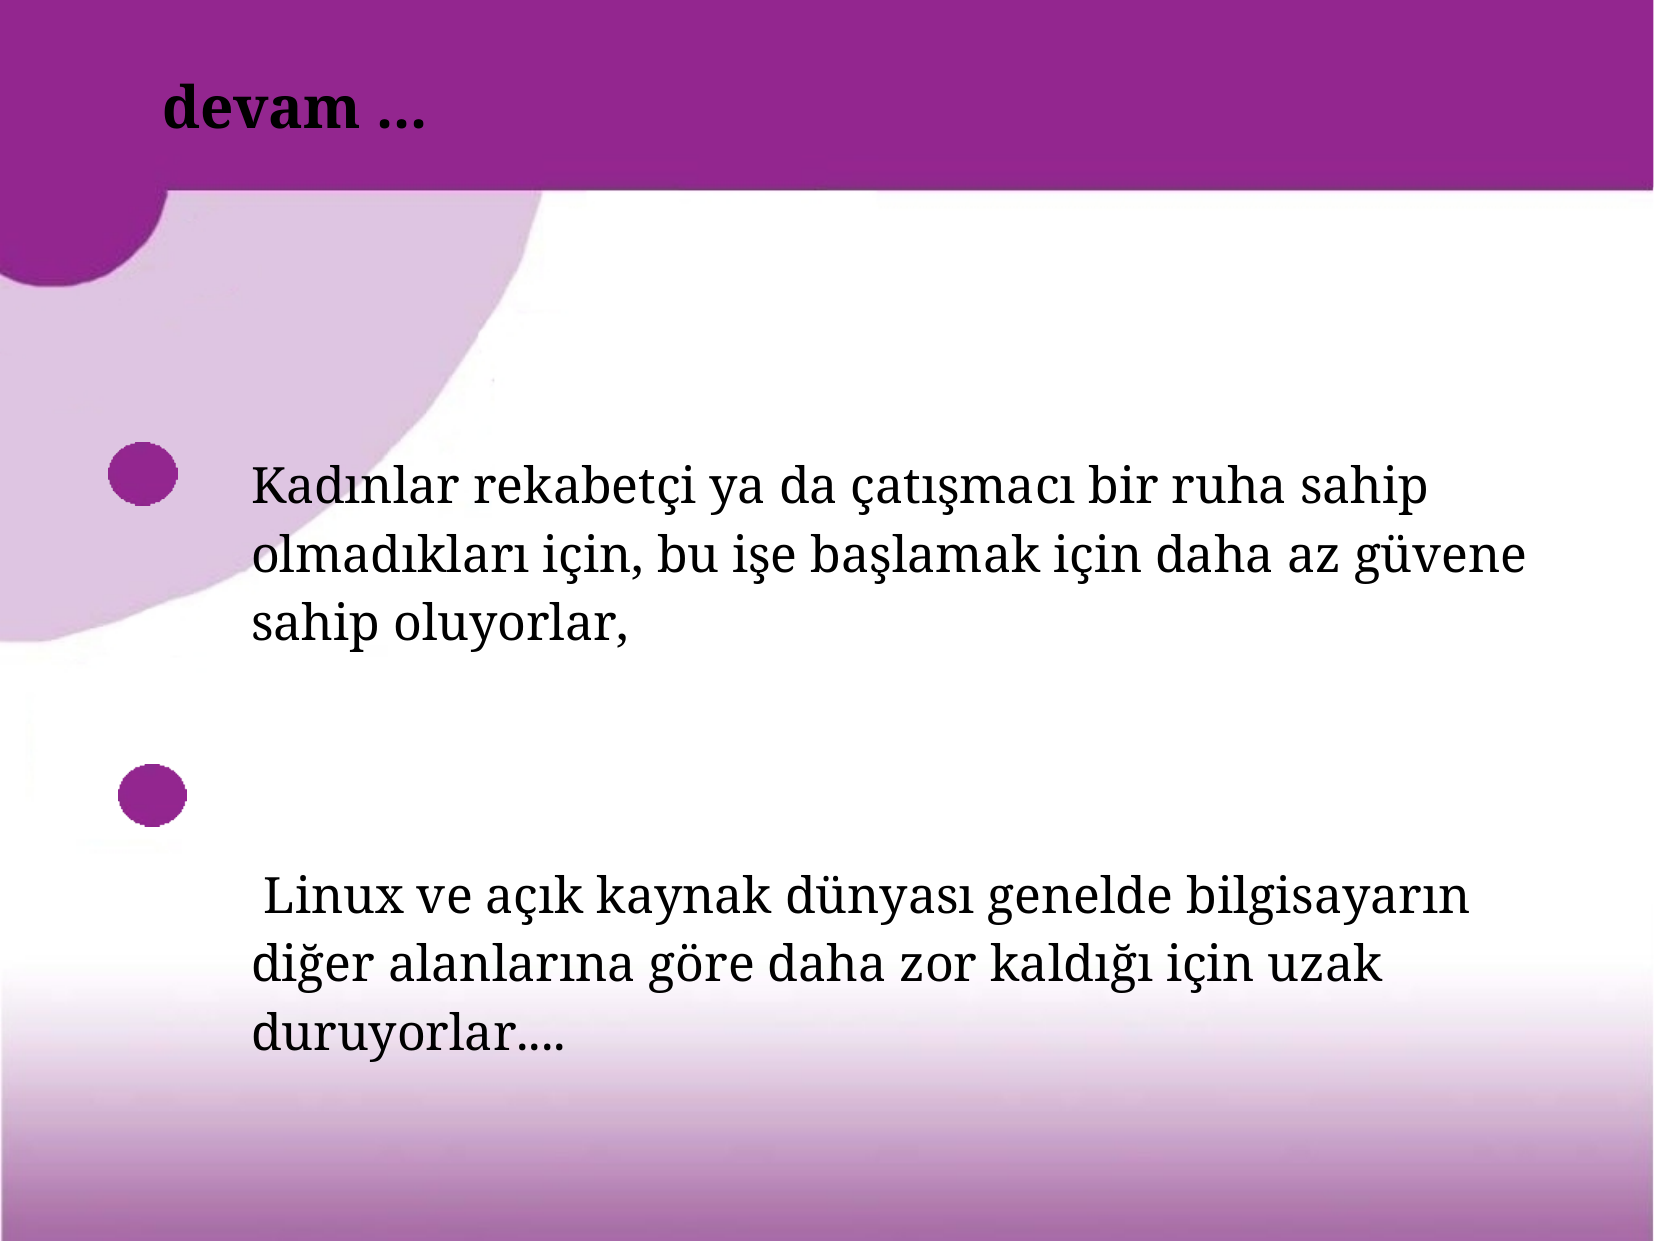

devam ...
Kadınlar rekabetçi ya da çatışmacı bir ruha sahip olmadıkları için, bu işe başlamak için daha az güvene sahip oluyorlar,
 Linux ve açık kaynak dünyası genelde bilgisayarın diğer alanlarına göre daha zor kaldığı için uzak duruyorlar....